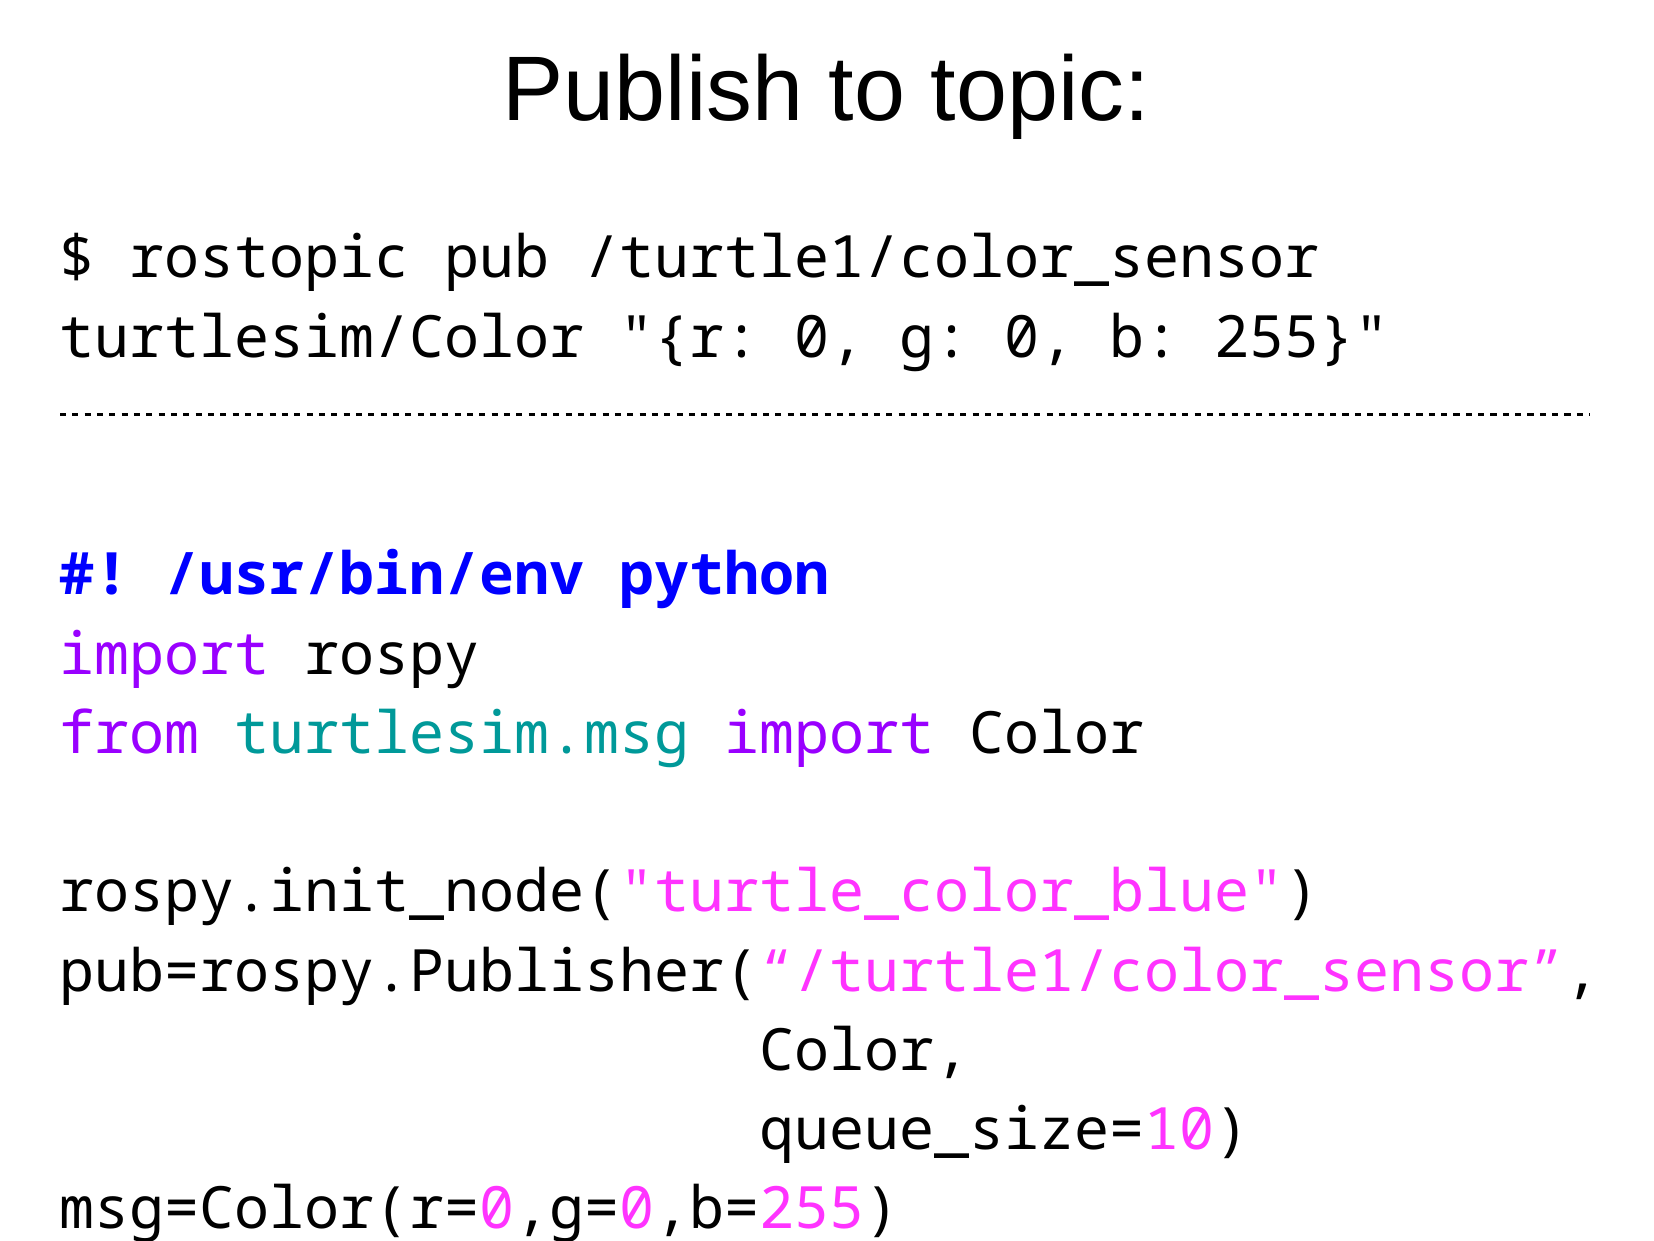

# Publish to topic:
$ rostopic pub /turtle1/color_sensor turtlesim/Color "{r: 0, g: 0, b: 255}"
#! /usr/bin/env python
import rospy
from turtlesim.msg import Color
rospy.init_node("turtle_color_blue")
pub=rospy.Publisher(“/turtle1/color_sensor”,
 Color,
 queue_size=10)
msg=Color(r=0,g=0,b=255)
pub.publish(msg)